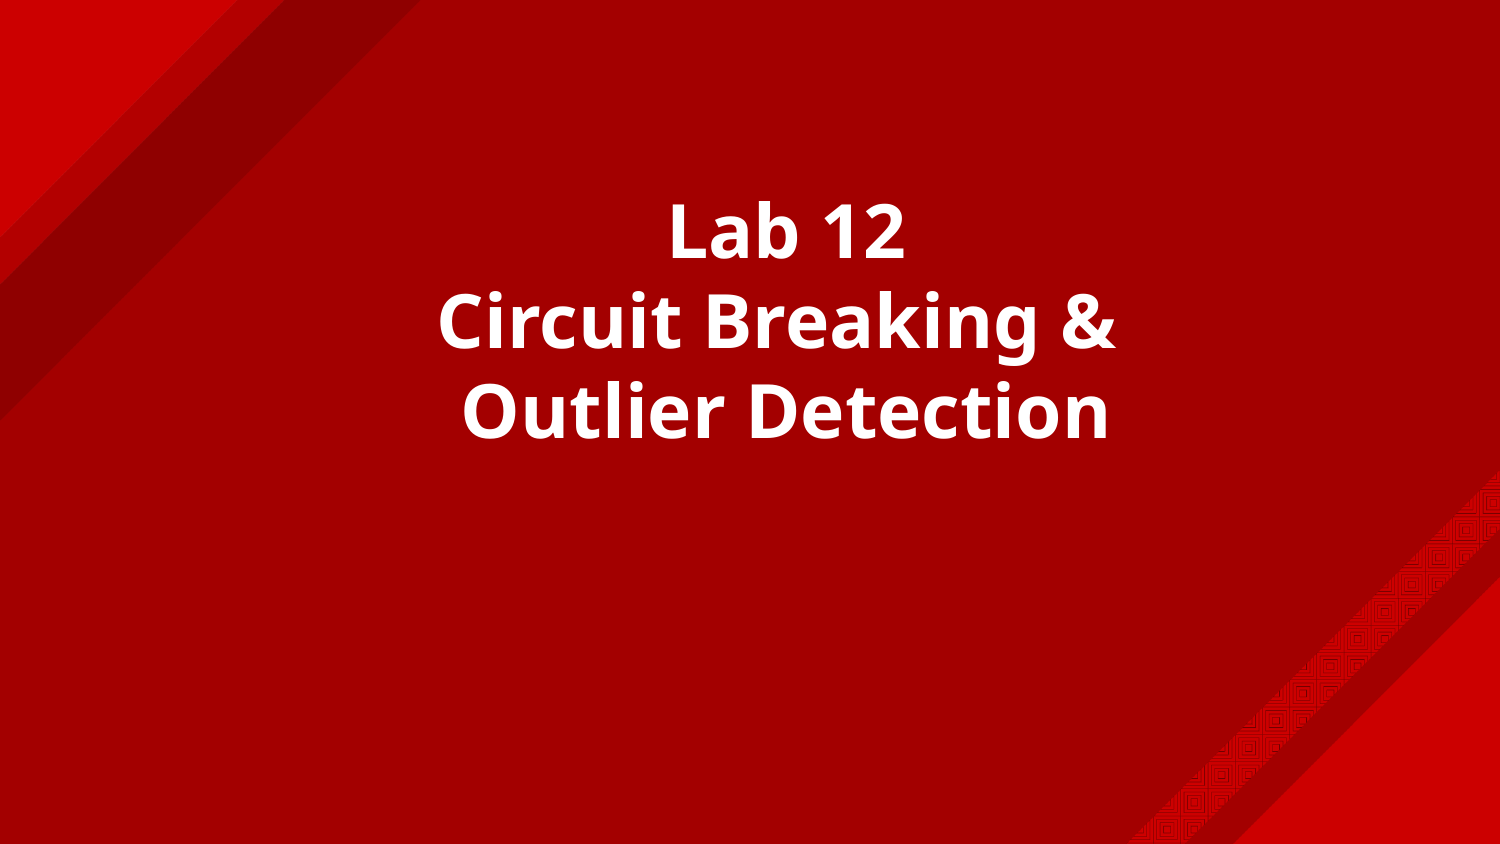

# Lab 12 Circuit Breaking & Outlier Detection